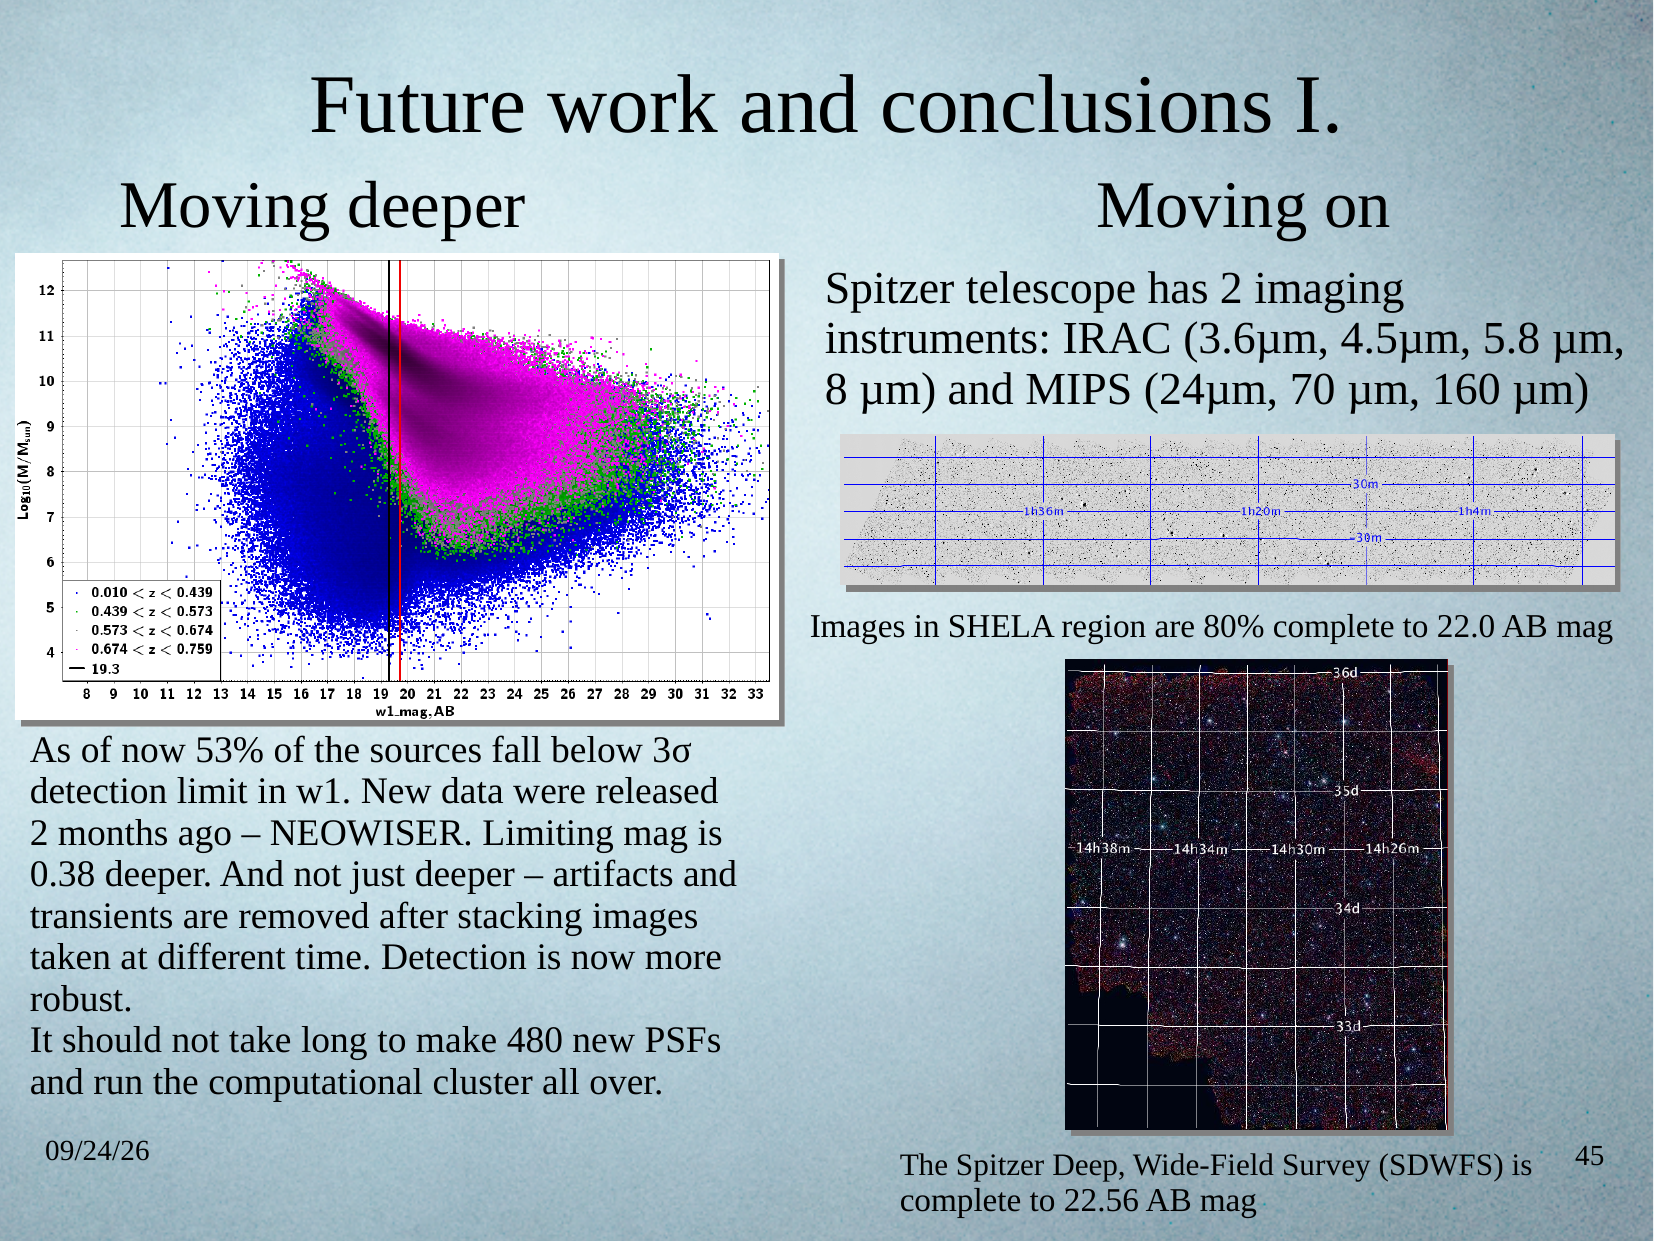

# Future work and conclusions I.
Moving deeper								 Moving on
Spitzer telescope has 2 imaging instruments: IRAC (3.6µm, 4.5µm, 5.8 µm, 8 µm) and MIPS (24µm, 70 µm, 160 µm)
Images in SHELA region are 80% complete to 22.0 AB mag
As of now 53% of the sources fall below 3σ detection limit in w1. New data were released 2 months ago – NEOWISER. Limiting mag is 0.38 deeper. And not just deeper – artifacts and transients are removed after stacking images taken at different time. Detection is now more robust.
It should not take long to make 480 new PSFs and run the computational cluster all over.
45
The Spitzer Deep, Wide-Field Survey (SDWFS) is complete to 22.56 AB mag